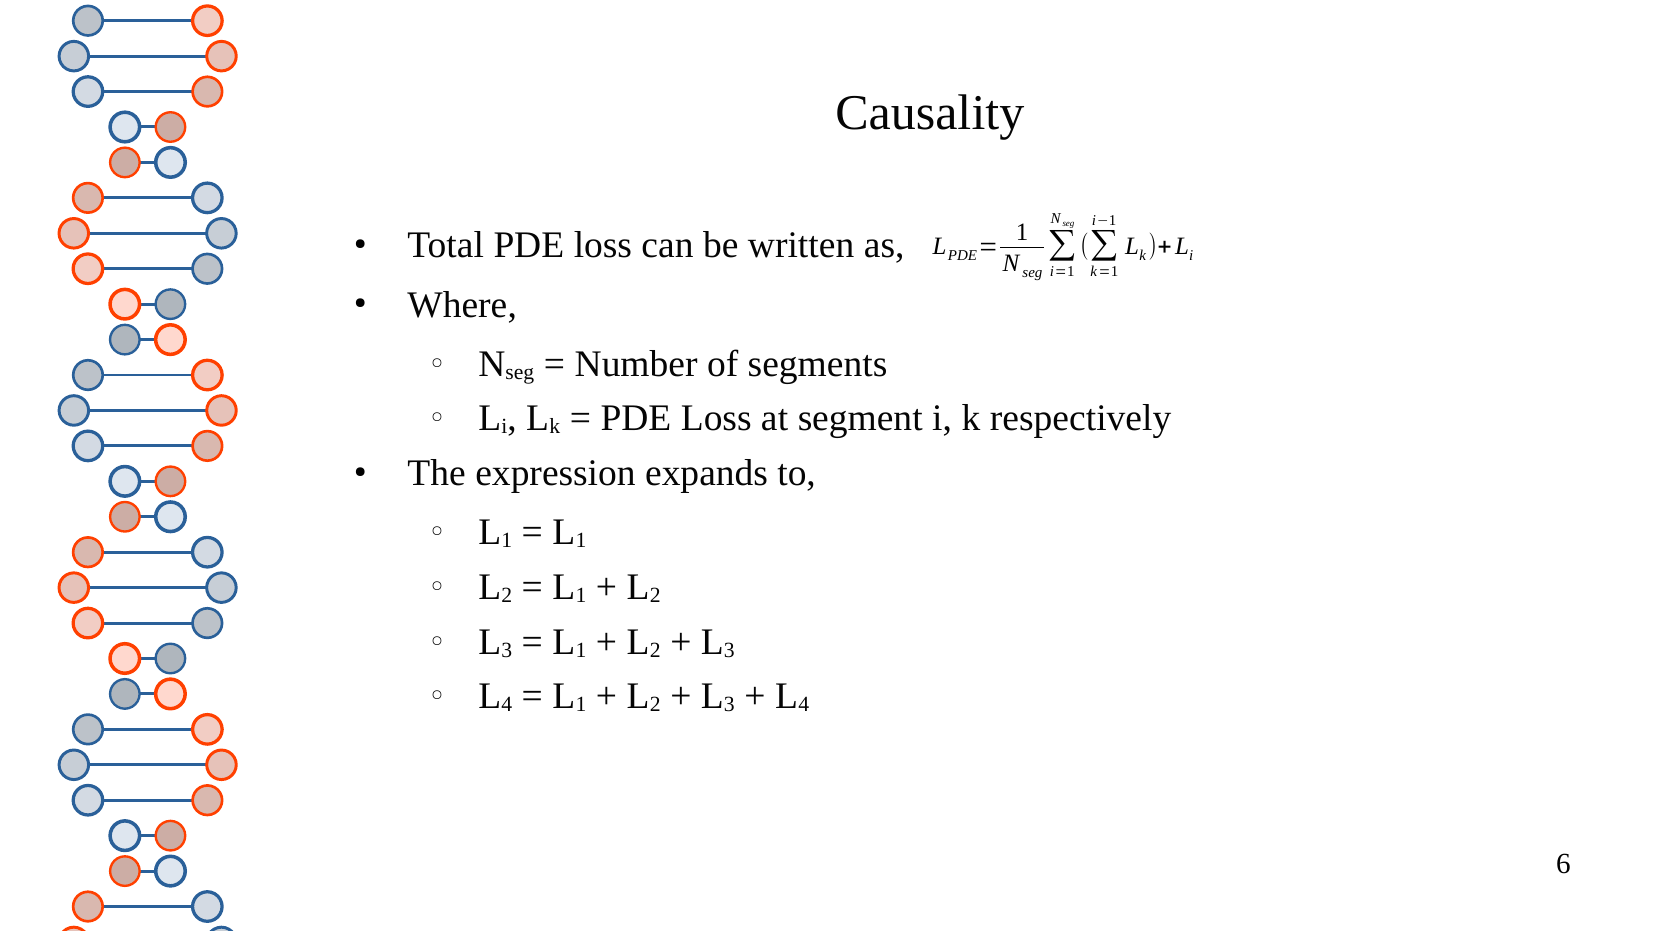

# Causality
Total PDE loss can be written as,
Where,
Nseg = Number of segments
Li, Lk = PDE Loss at segment i, k respectively
The expression expands to,
L1 = L1
L2 = L1 + L2
L3 = L1 + L2 + L3
L4 = L1 + L2 + L3 + L4
6